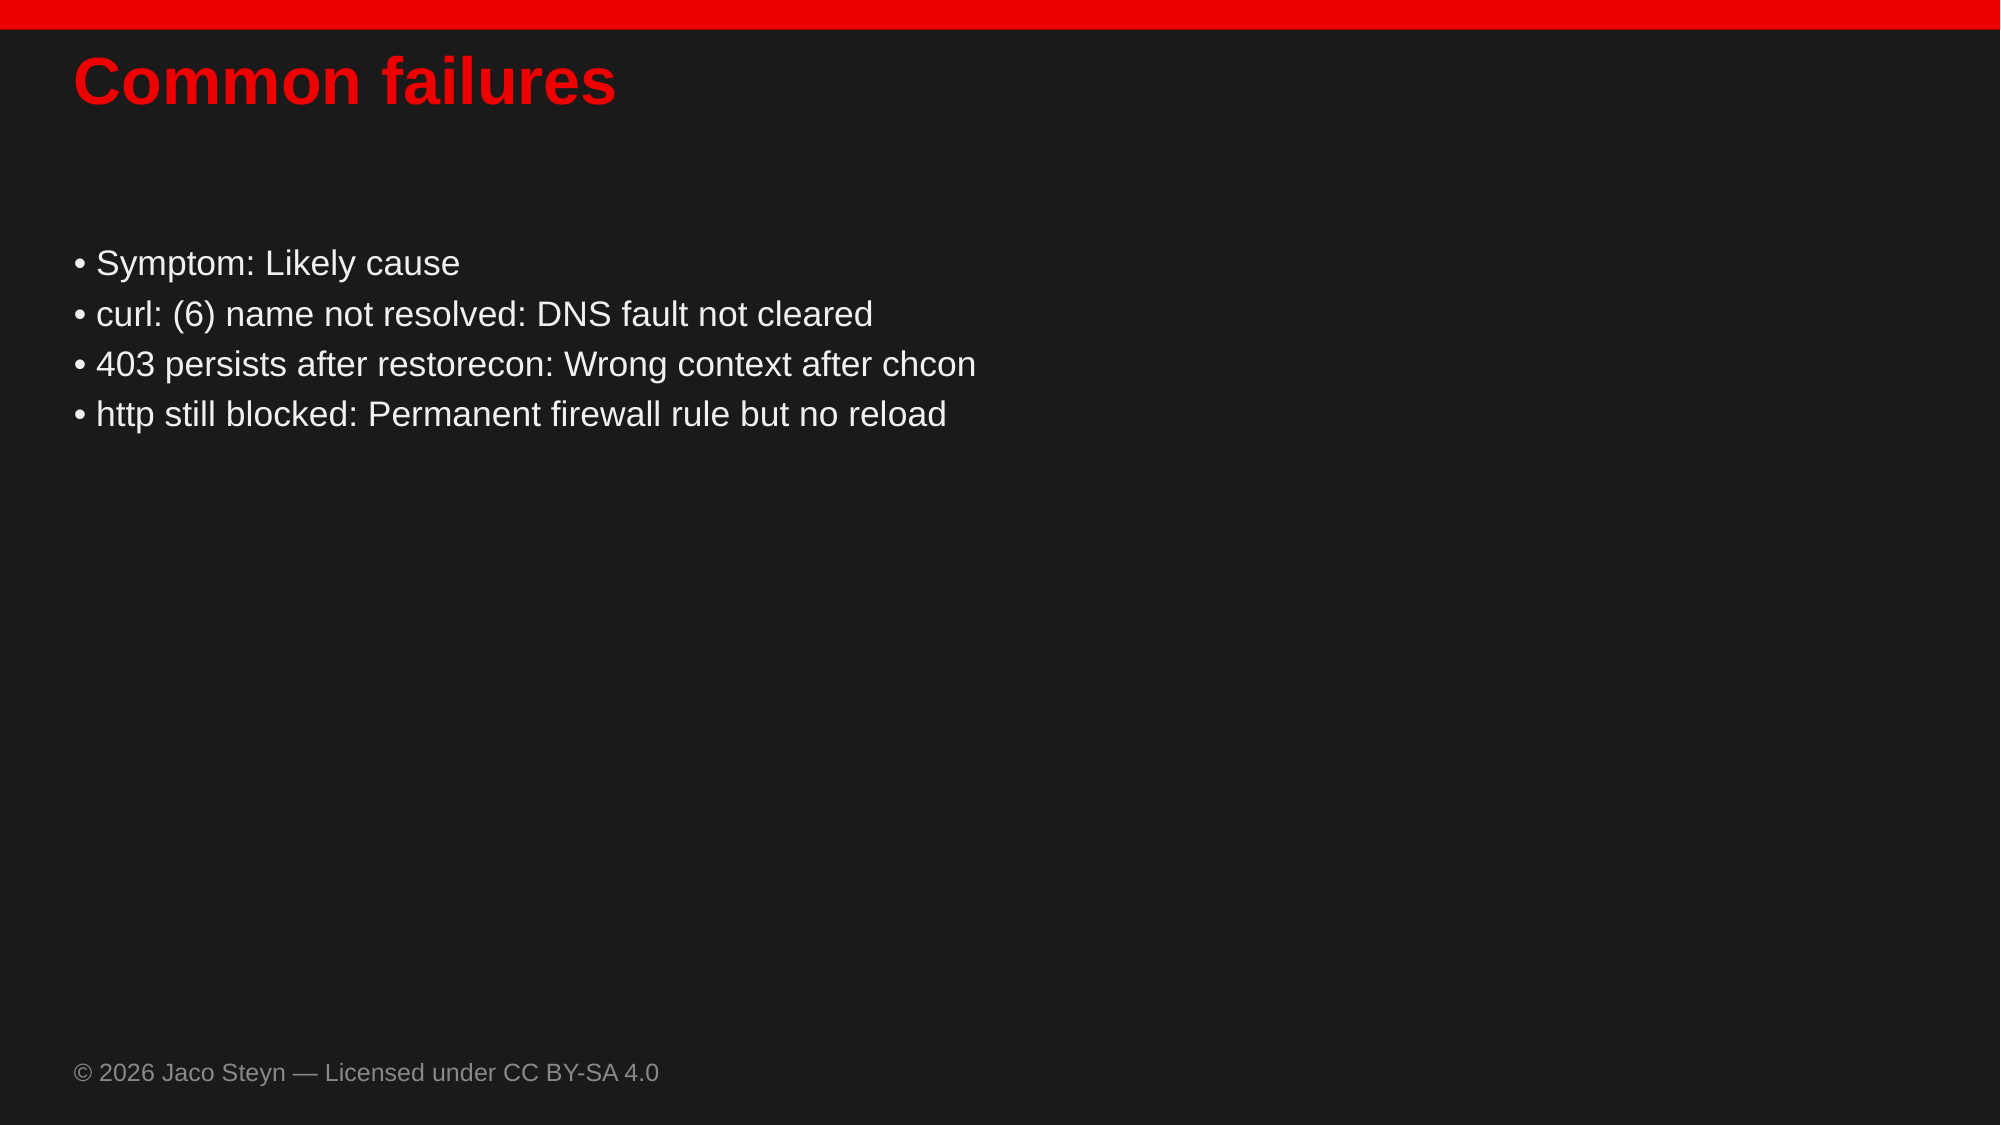

Common failures
• Symptom: Likely cause
• curl: (6) name not resolved: DNS fault not cleared
• 403 persists after restorecon: Wrong context after chcon
• http still blocked: Permanent firewall rule but no reload
© 2026 Jaco Steyn — Licensed under CC BY-SA 4.0